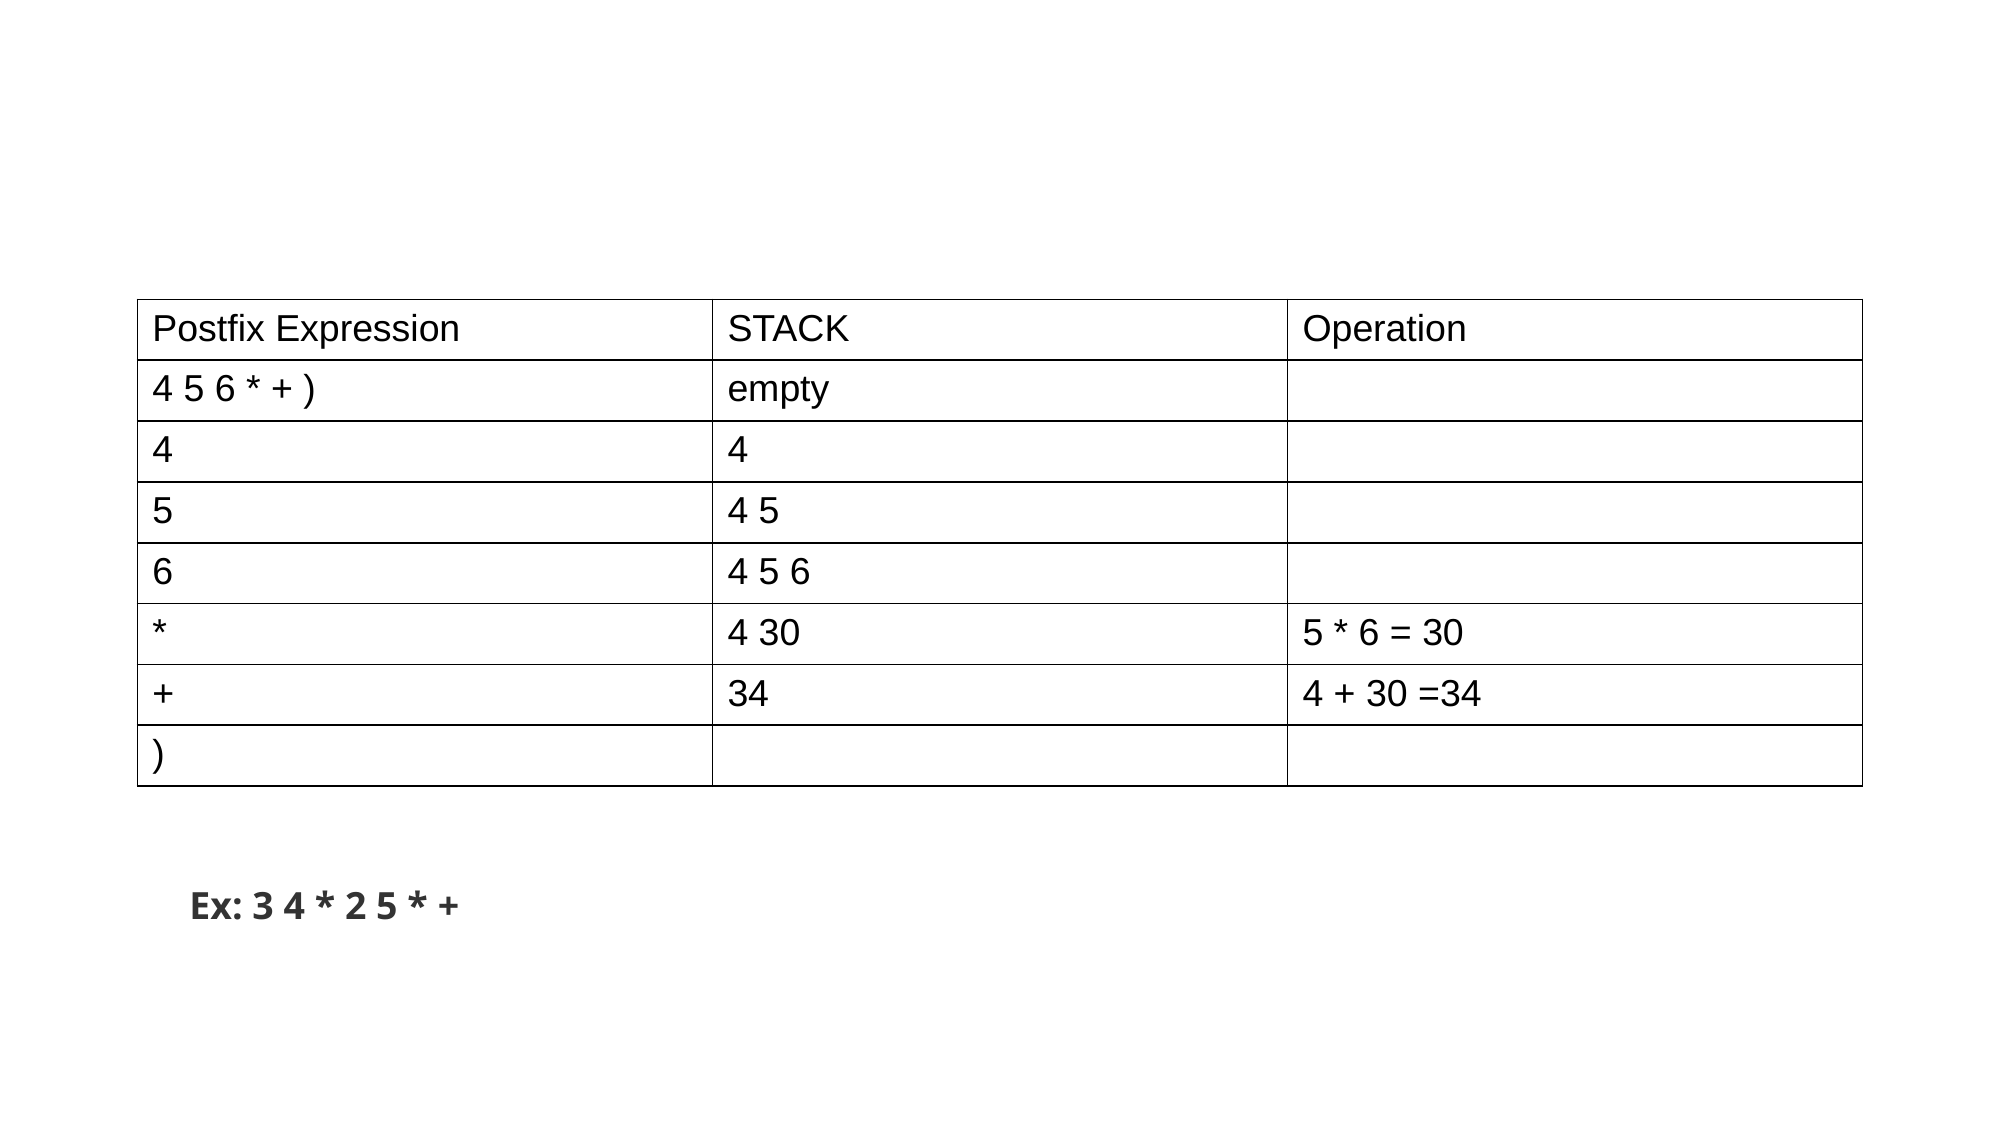

| Postfix Expression | STACK | Operation |
| --- | --- | --- |
| 4 5 6 \* + ) | empty | |
| 4 | 4 | |
| 5 | 4 5 | |
| 6 | 4 5 6 | |
| \* | 4 30 | 5 \* 6 = 30 |
| + | 34 | 4 + 30 =34 |
| ) | | |
 Ex: 3 4 * 2 5 * +